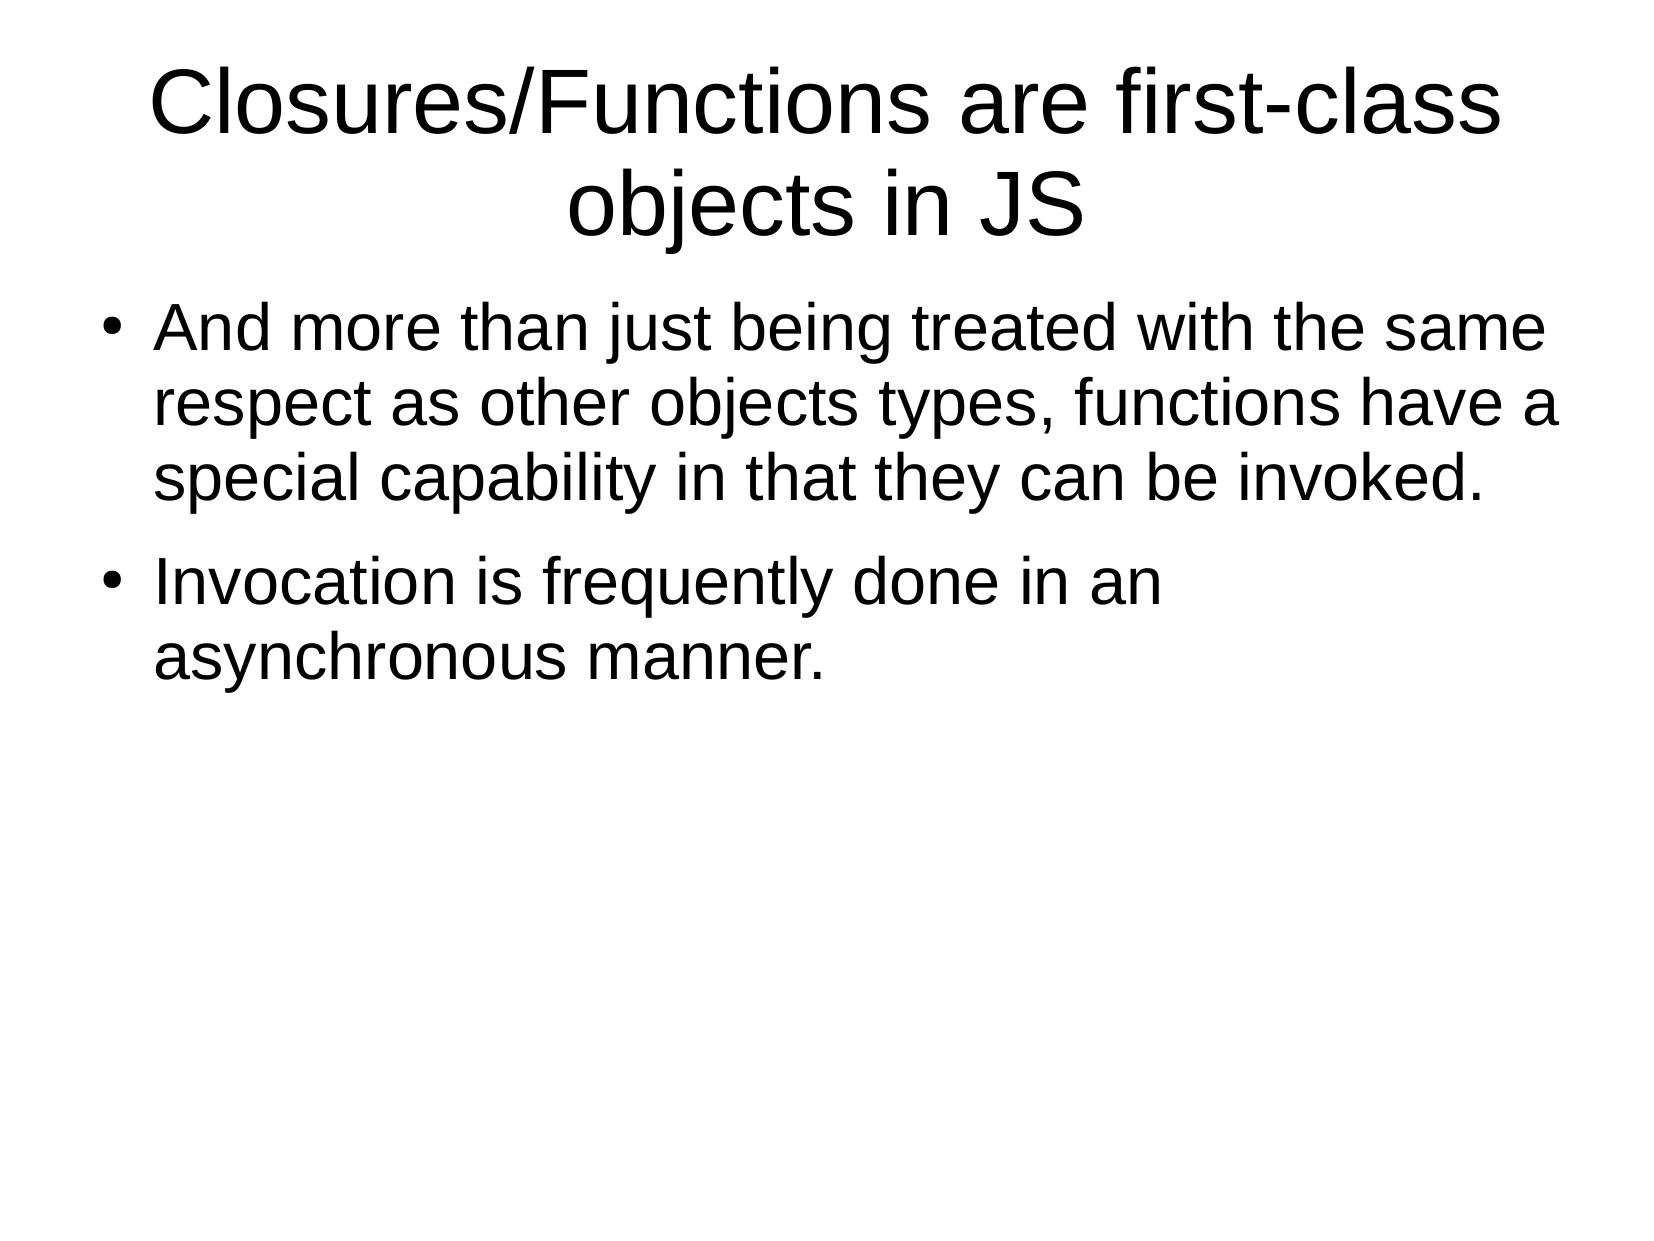

# Closures/Functions are first-class objects in JS
And more than just being treated with the same respect as other objects types, functions have a special capability in that they can be invoked.
Invocation is frequently done in an asynchronous manner.